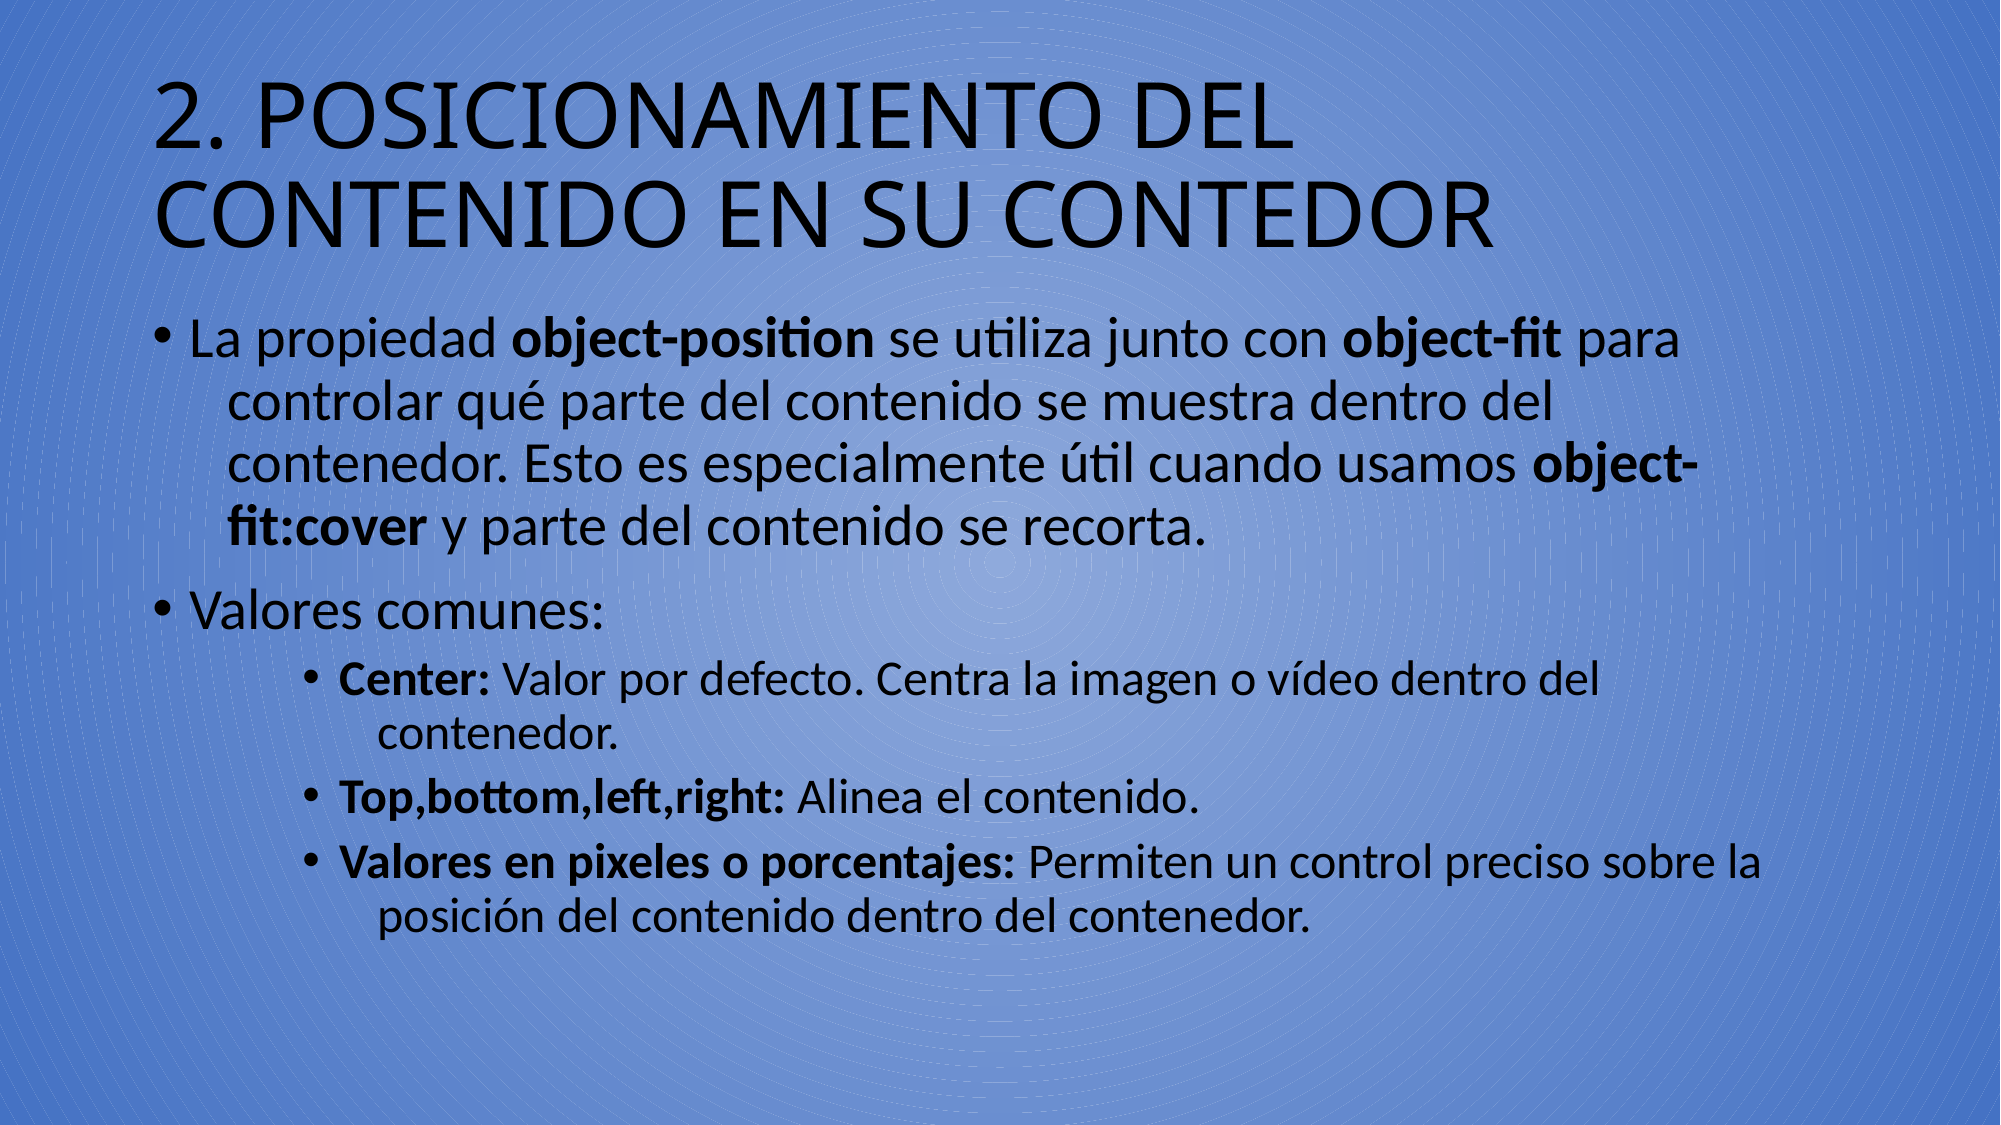

# 2. POSICIONAMIENTO DEL CONTENIDO EN SU CONTEDOR
La propiedad object-position se utiliza junto con object-fit para controlar qué parte del contenido se muestra dentro del contenedor. Esto es especialmente útil cuando usamos object-fit:cover y parte del contenido se recorta.
Valores comunes:
Center: Valor por defecto. Centra la imagen o vídeo dentro del contenedor.
Top,bottom,left,right: Alinea el contenido.
Valores en pixeles o porcentajes: Permiten un control preciso sobre la posición del contenido dentro del contenedor.